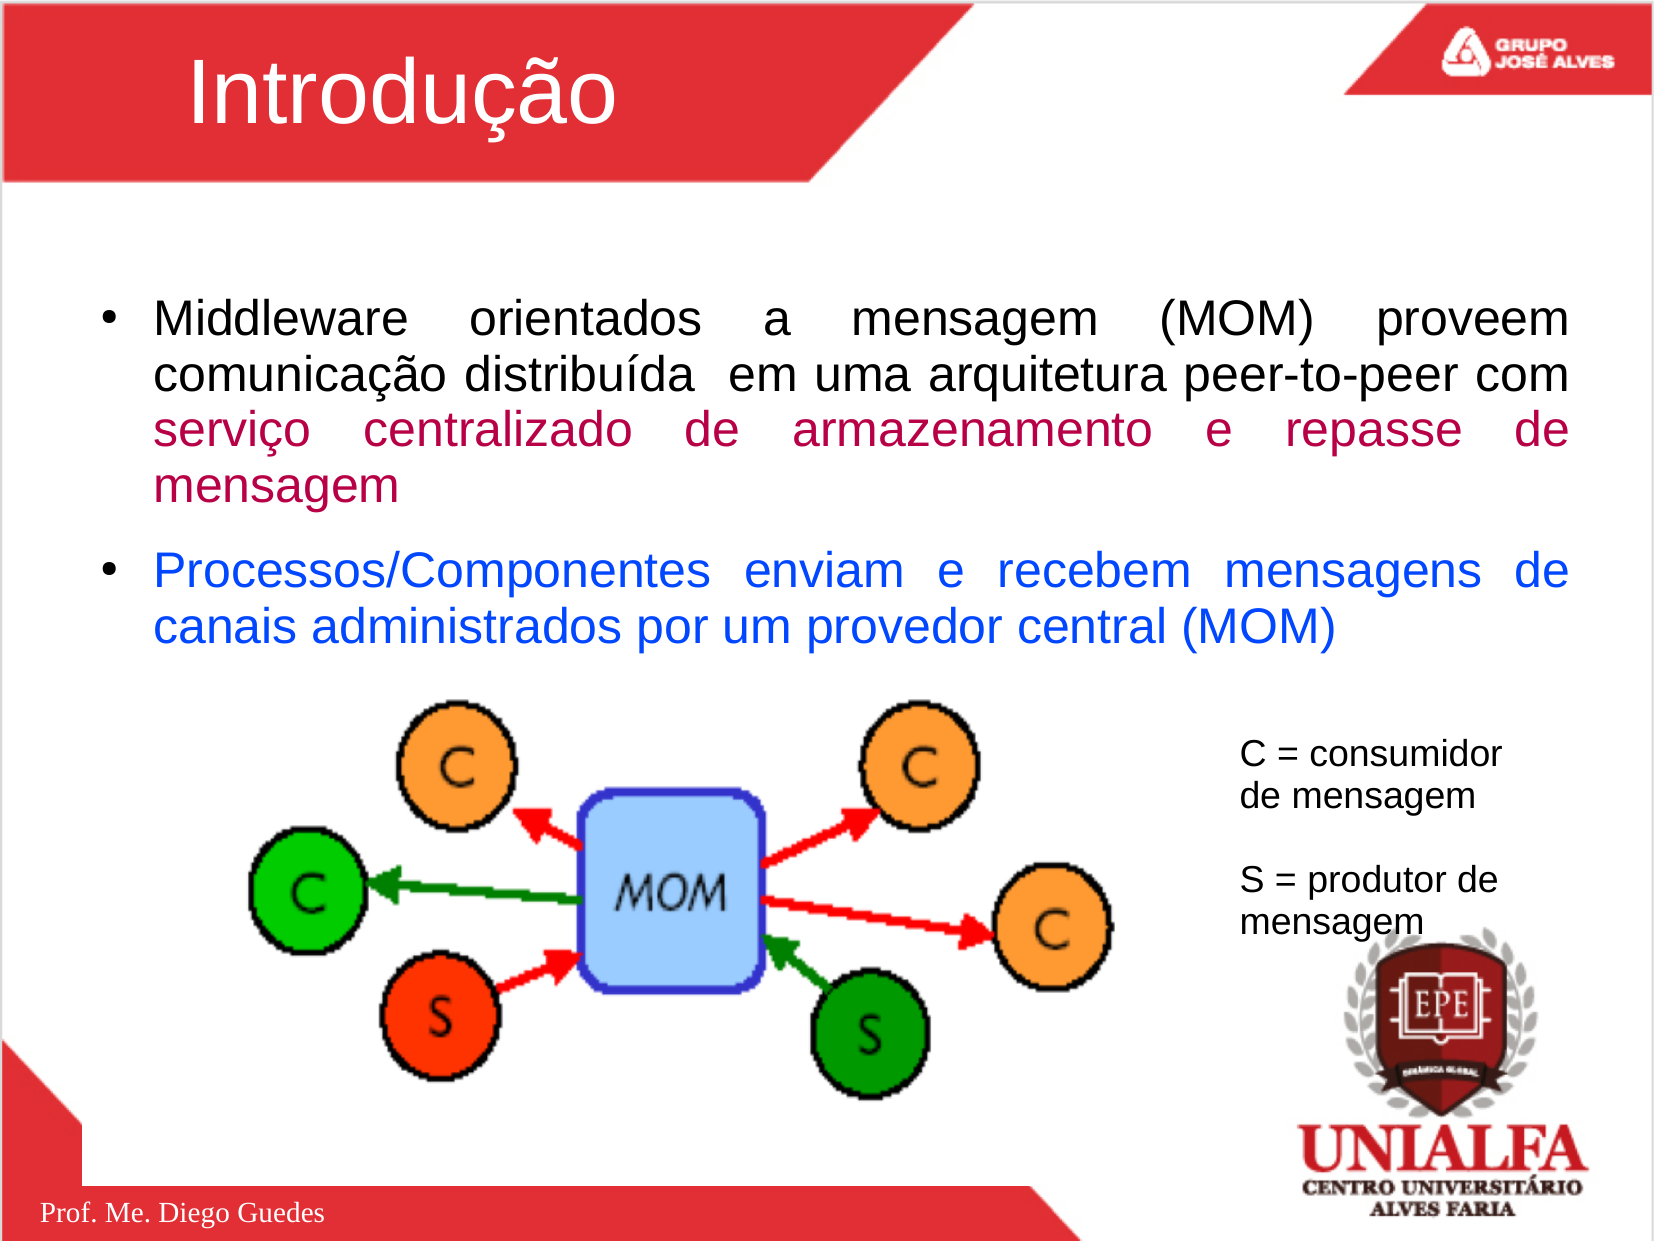

# Introdução
Middleware orientados a mensagem (MOM) proveem comunicação distribuída em uma arquitetura peer-to-peer com serviço centralizado de armazenamento e repasse de mensagem
Processos/Componentes enviam e recebem mensagens de canais administrados por um provedor central (MOM)
C = consumidor de mensagem
S = produtor de mensagem